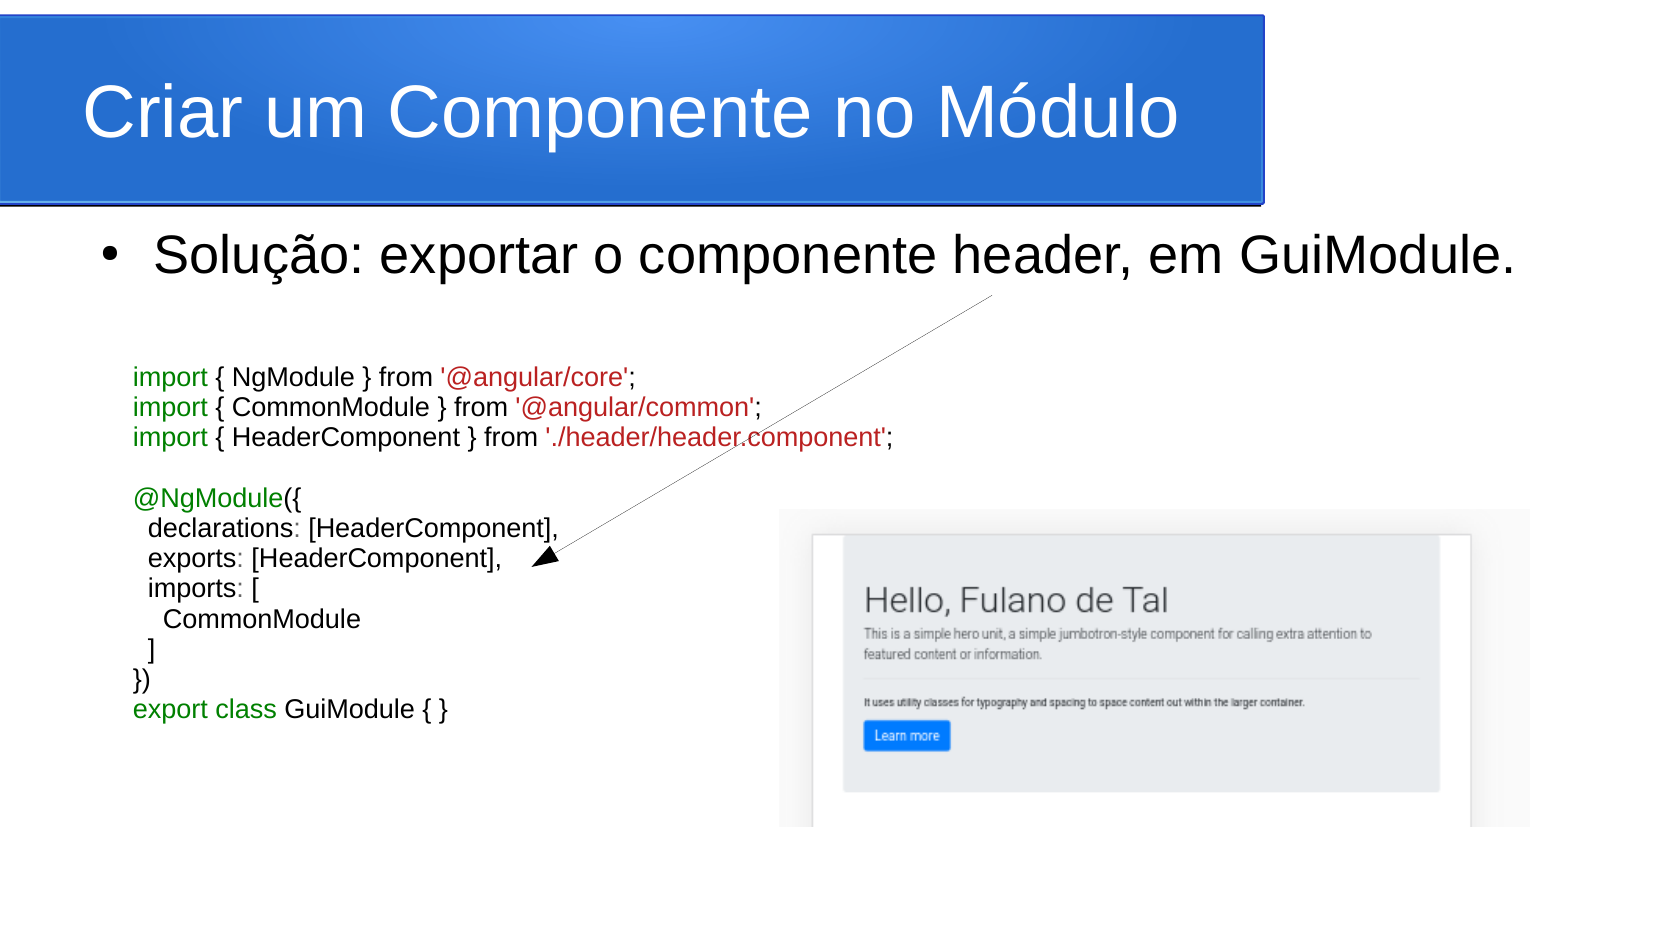

# Criar um Componente no Módulo
Solução: exportar o componente header, em GuiModule.
import { NgModule } from '@angular/core';
import { CommonModule } from '@angular/common';
import { HeaderComponent } from './header/header.component';
@NgModule({
 declarations: [HeaderComponent],
 exports: [HeaderComponent],
 imports: [
 CommonModule
 ]
})
export class GuiModule { }